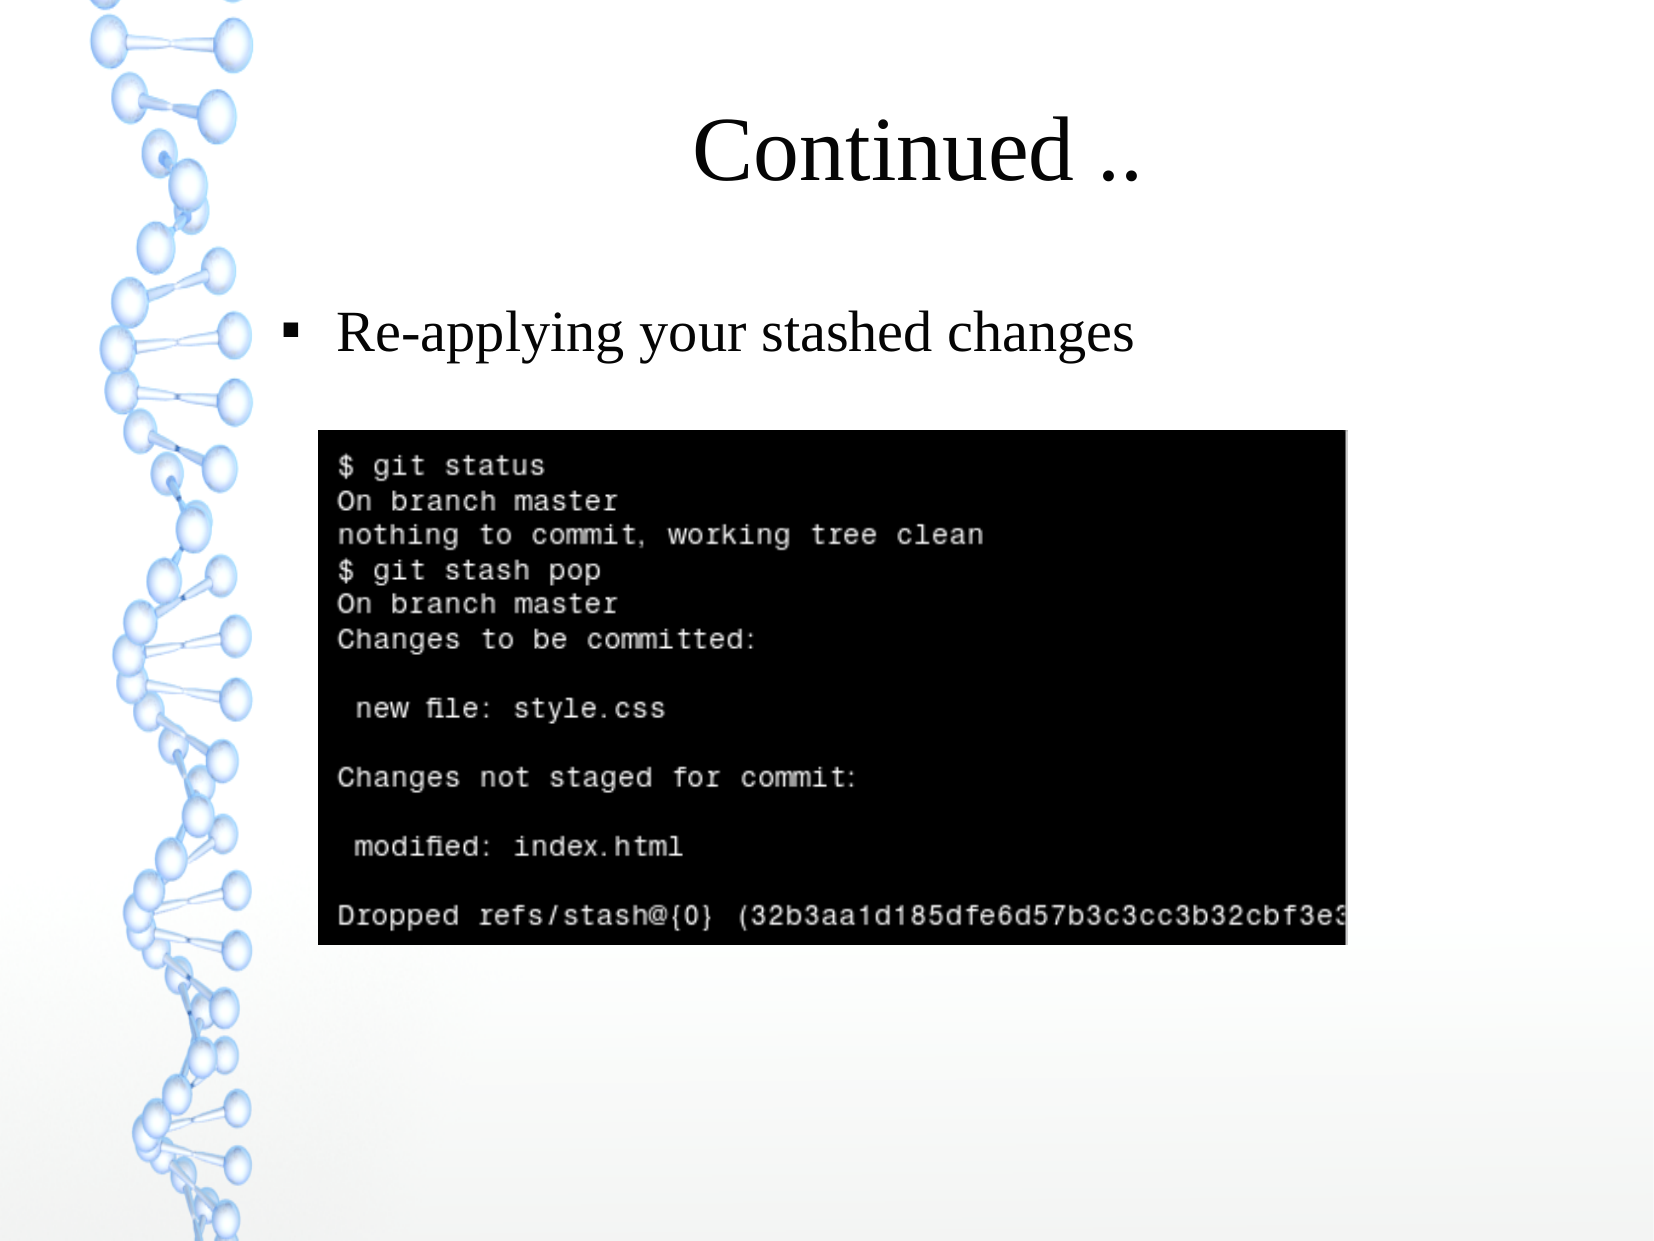

# Continued ..
Re-applying your stashed changes